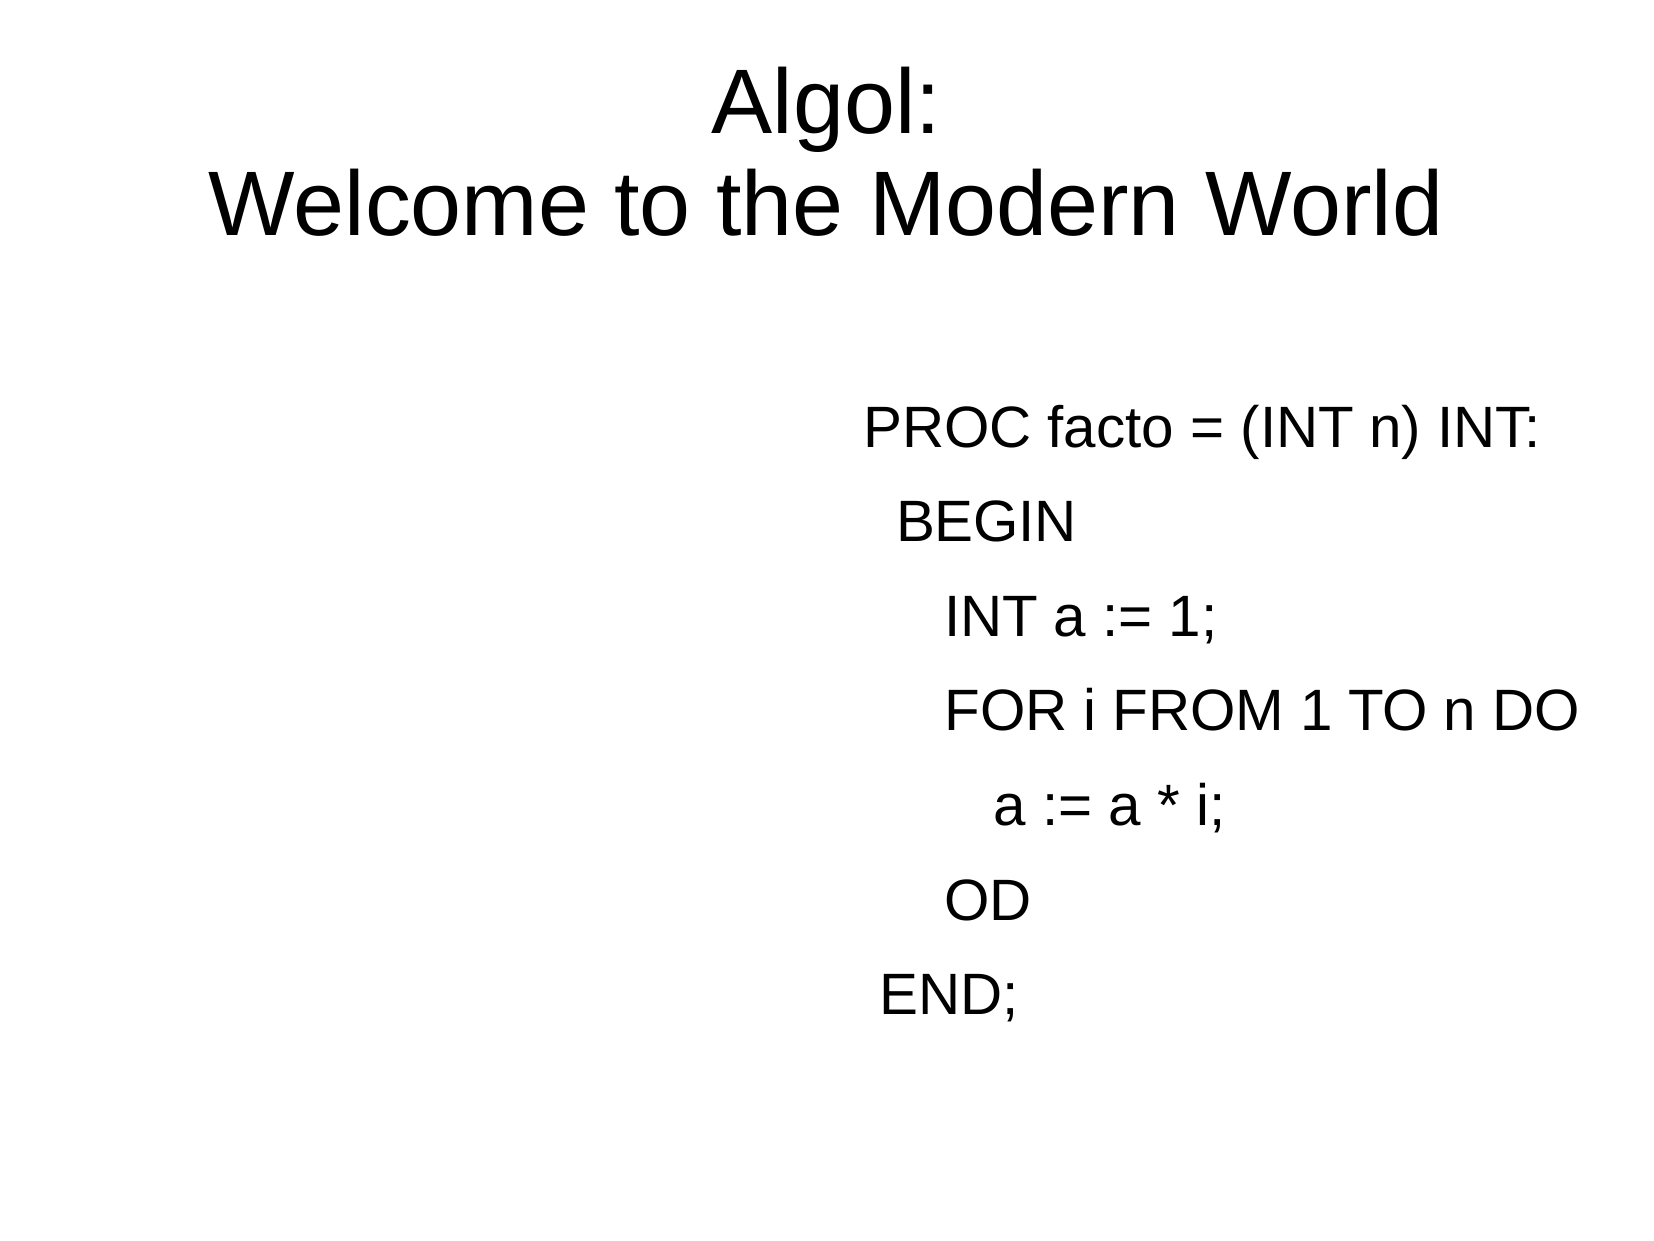

# Algol: Welcome to the Modern World
PROC facto = (INT n) INT:
 BEGIN
 INT a := 1;
 FOR i FROM 1 TO n DO
 a := a * i;
 OD
 END;